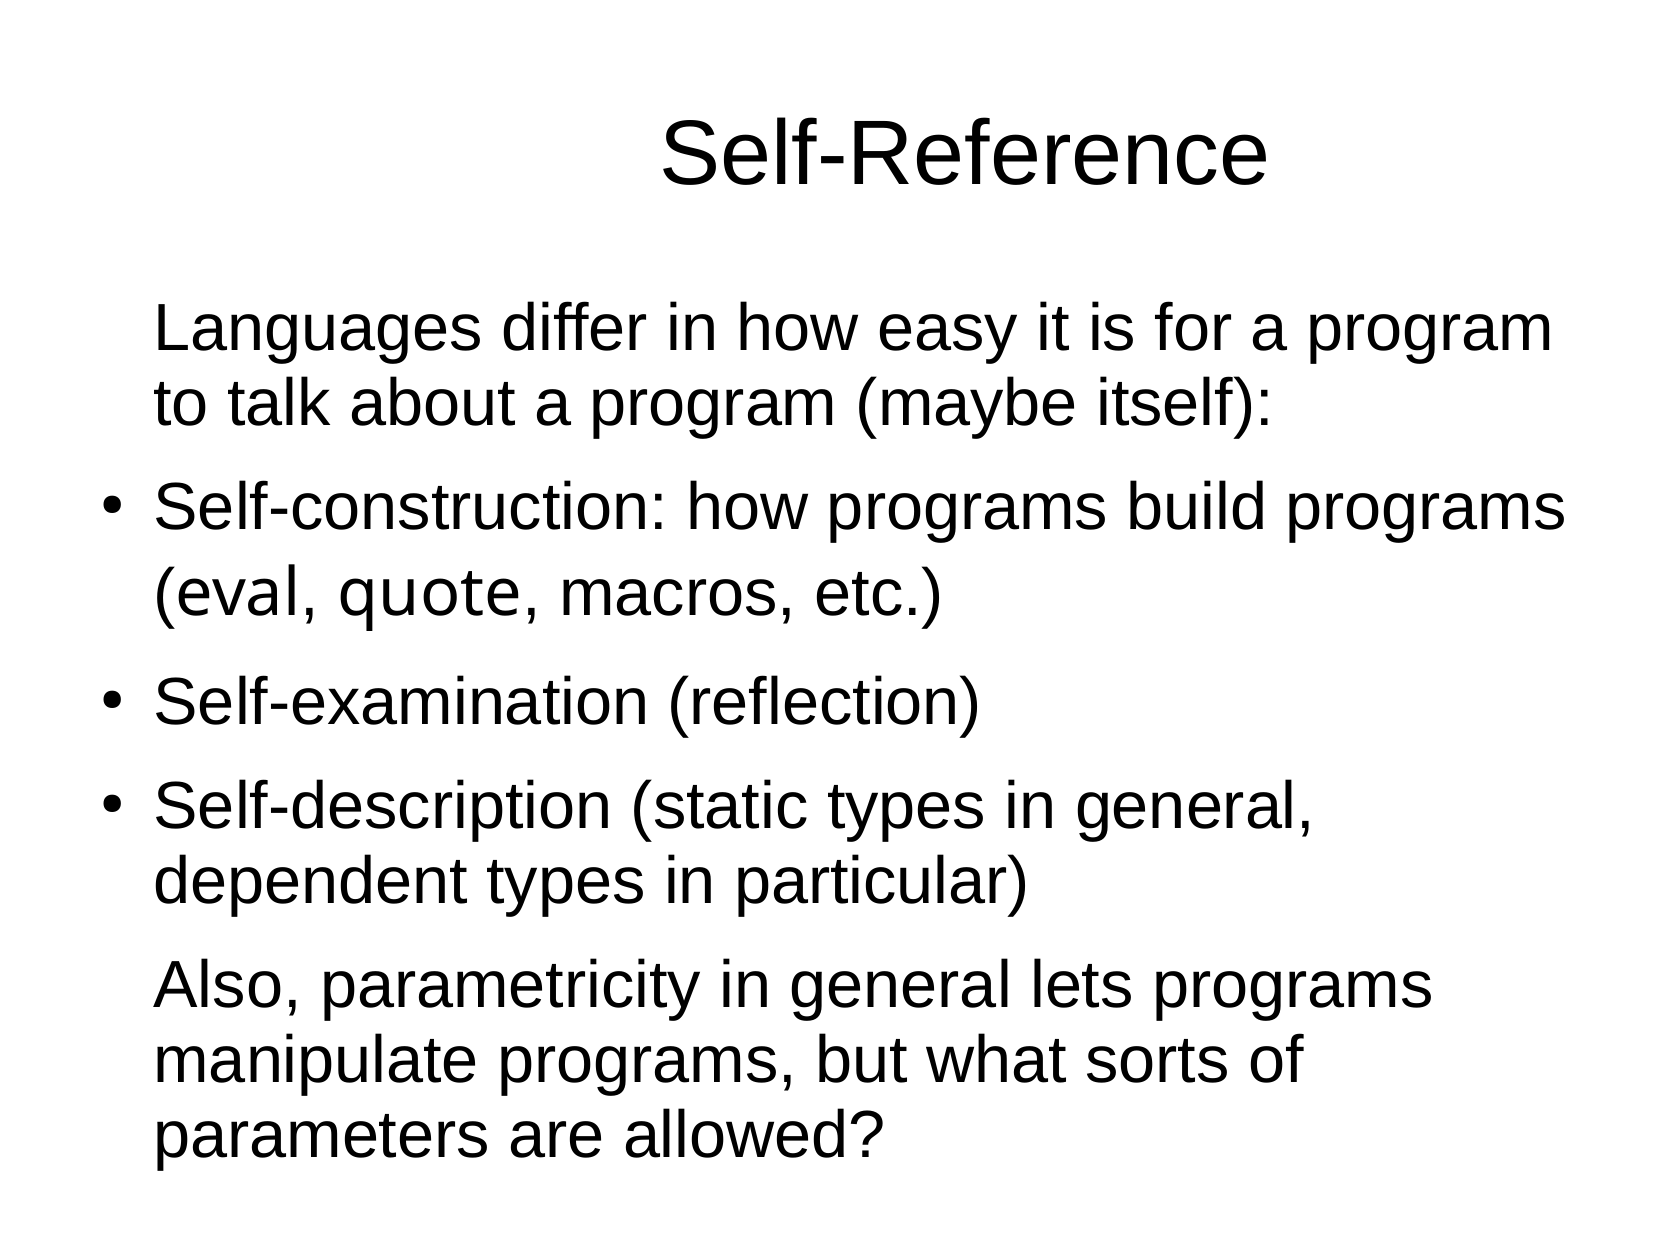

# Self-Reference
Languages differ in how easy it is for a program to talk about a program (maybe itself):
Self-construction: how programs build programs (eval, quote, macros, etc.)
Self-examination (reflection)
Self-description (static types in general, dependent types in particular)
Also, parametricity in general lets programs manipulate programs, but what sorts of parameters are allowed?